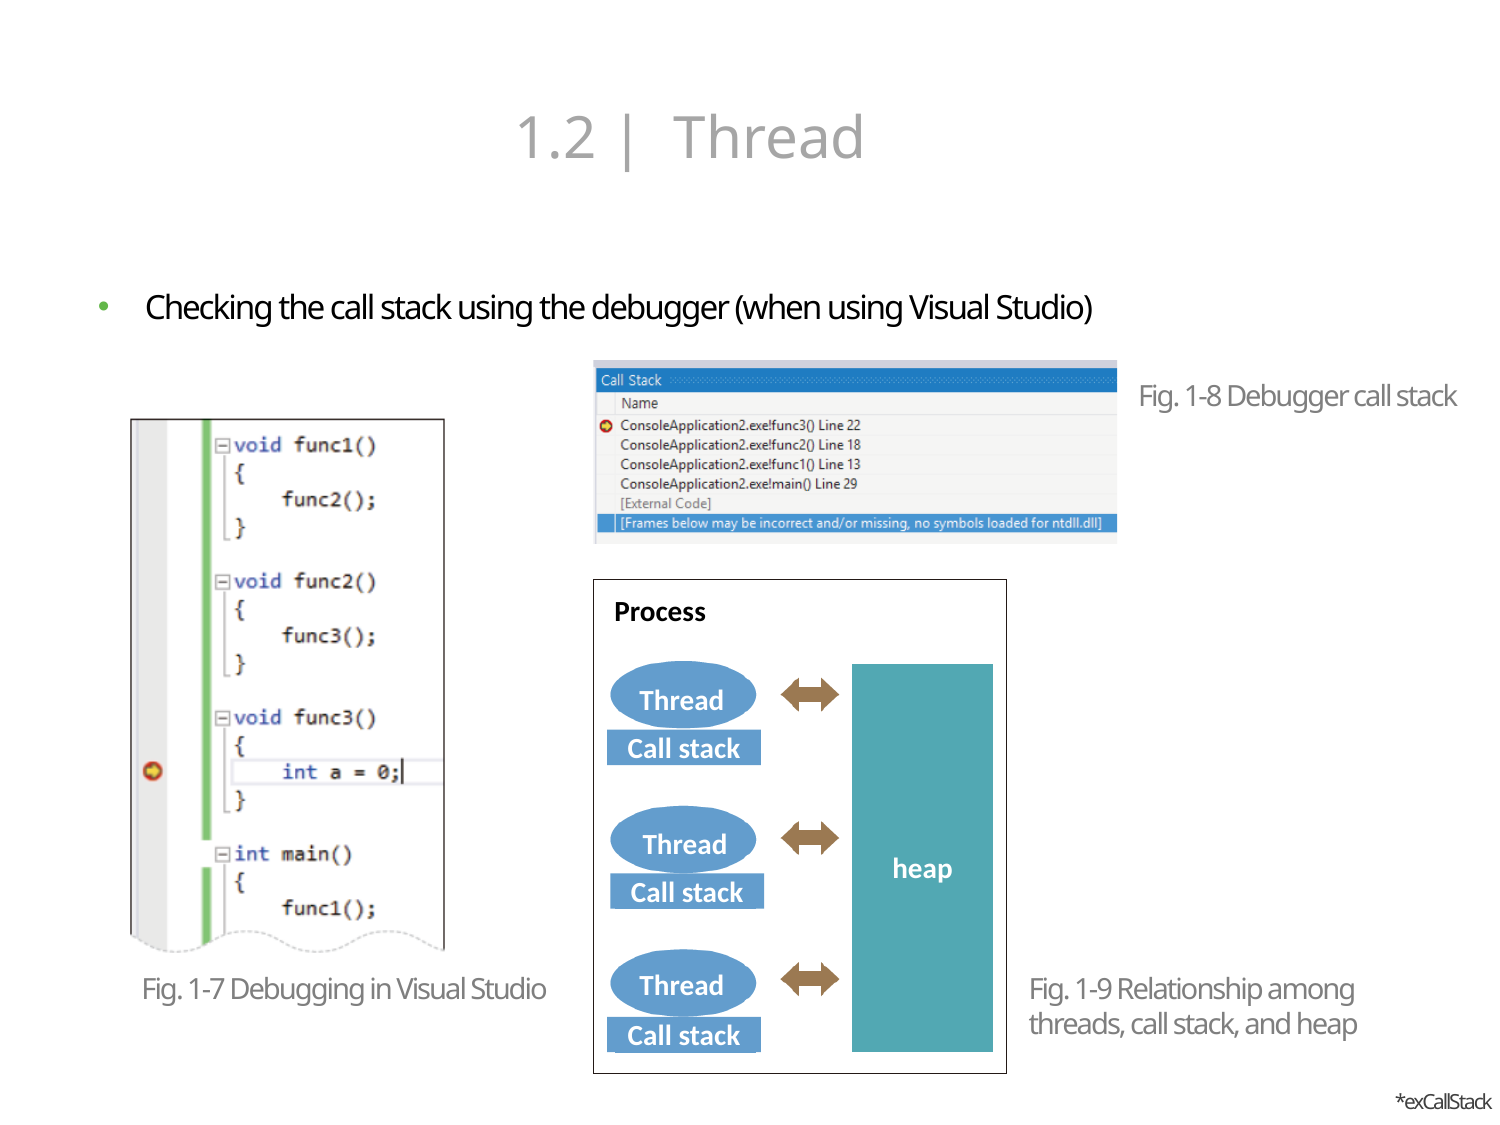

1.2 | Thread
Checking the call stack using the debugger (when using Visual Studio)
Fig. 1-8 Debugger call stack
Process
Thread
Call stack
Thread
heap
Call stack
Fig. 1-7 Debugging in Visual Studio
Fig. 1-9 Relationship among
threads, call stack, and heap
Thread
Call stack
*exCallStack